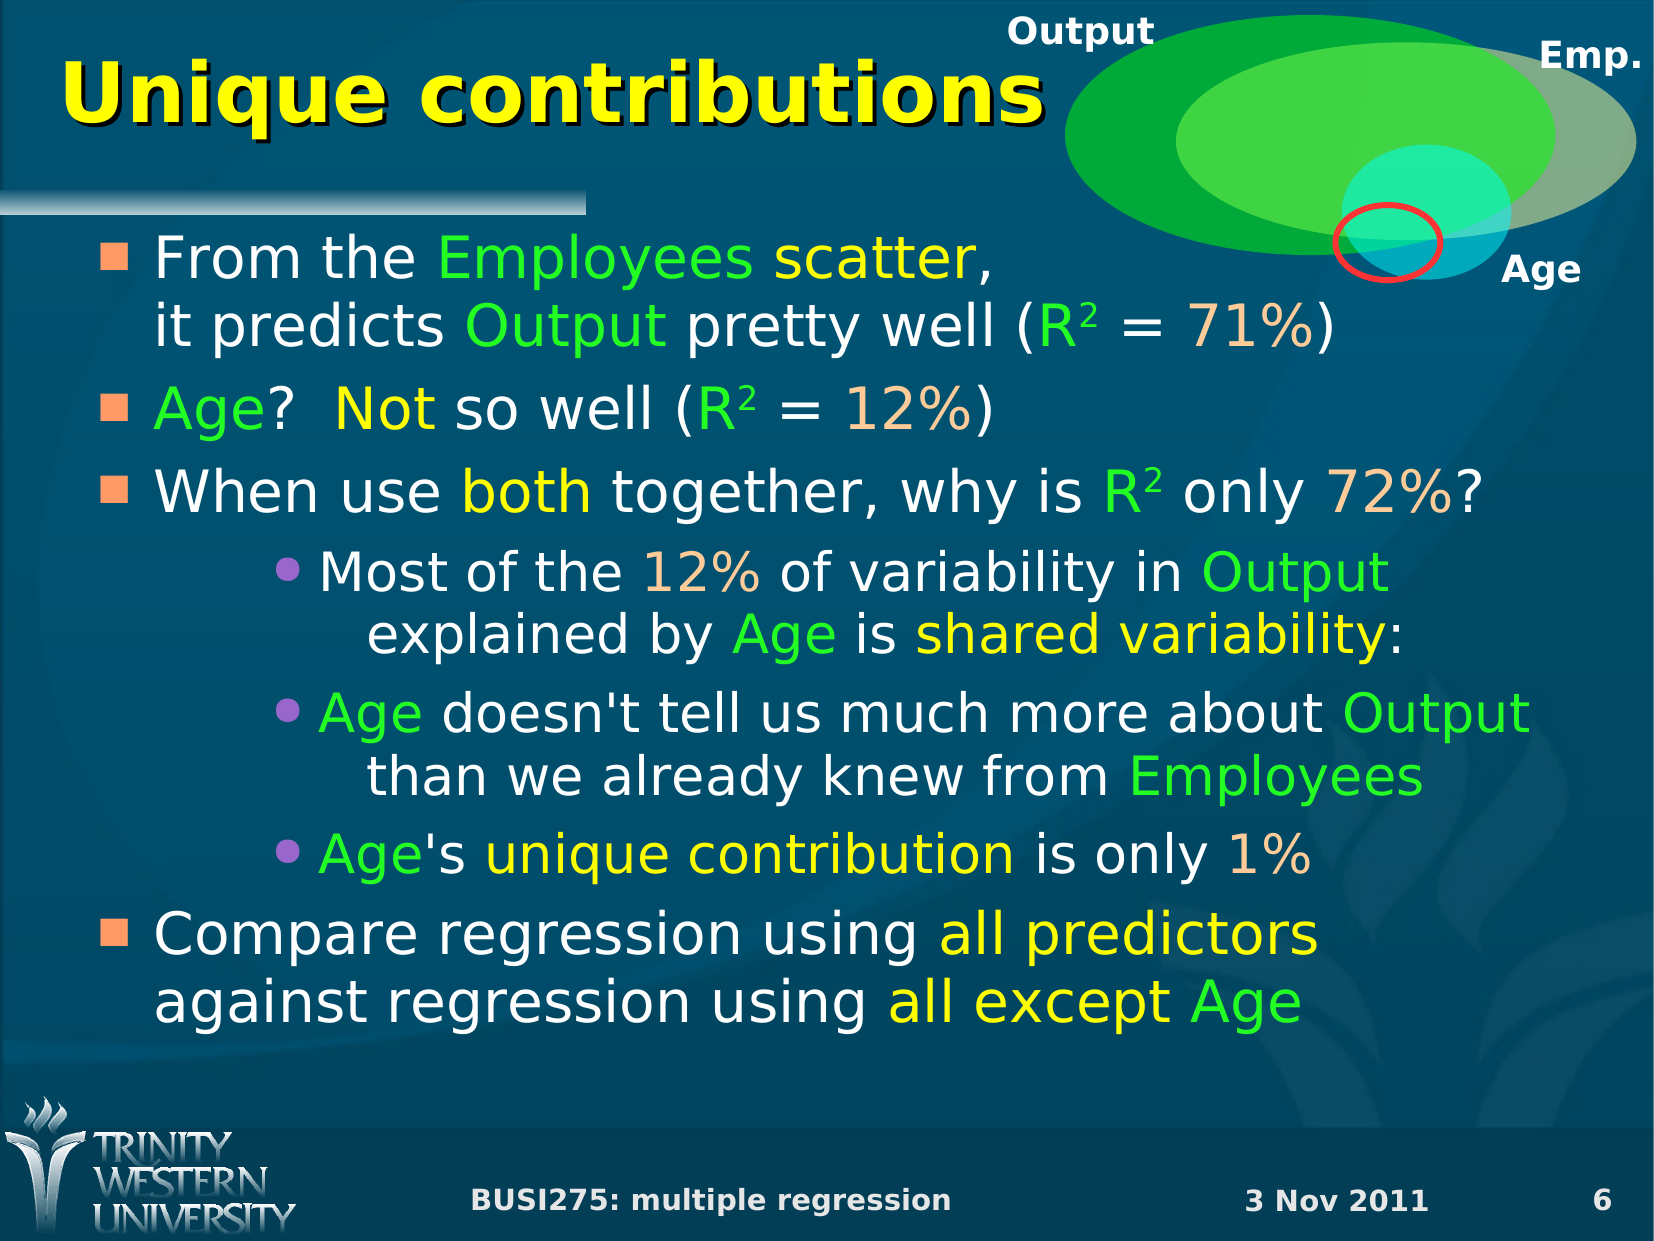

Output
# Unique contributions
Emp.
From the Employees scatter,
it predicts Output pretty well (R2 = 71%)
Age? Not so well (R2 = 12%)
When use both together, why is R2 only 72%?
Most of the 12% of variability in Output explained by Age is shared variability:
Age doesn't tell us much more about Output than we already knew from Employees
Age's unique contribution is only 1%
Compare regression using all predictors
against regression using all except Age
Age
BUSI275: multiple regression
3 Nov 2011
6